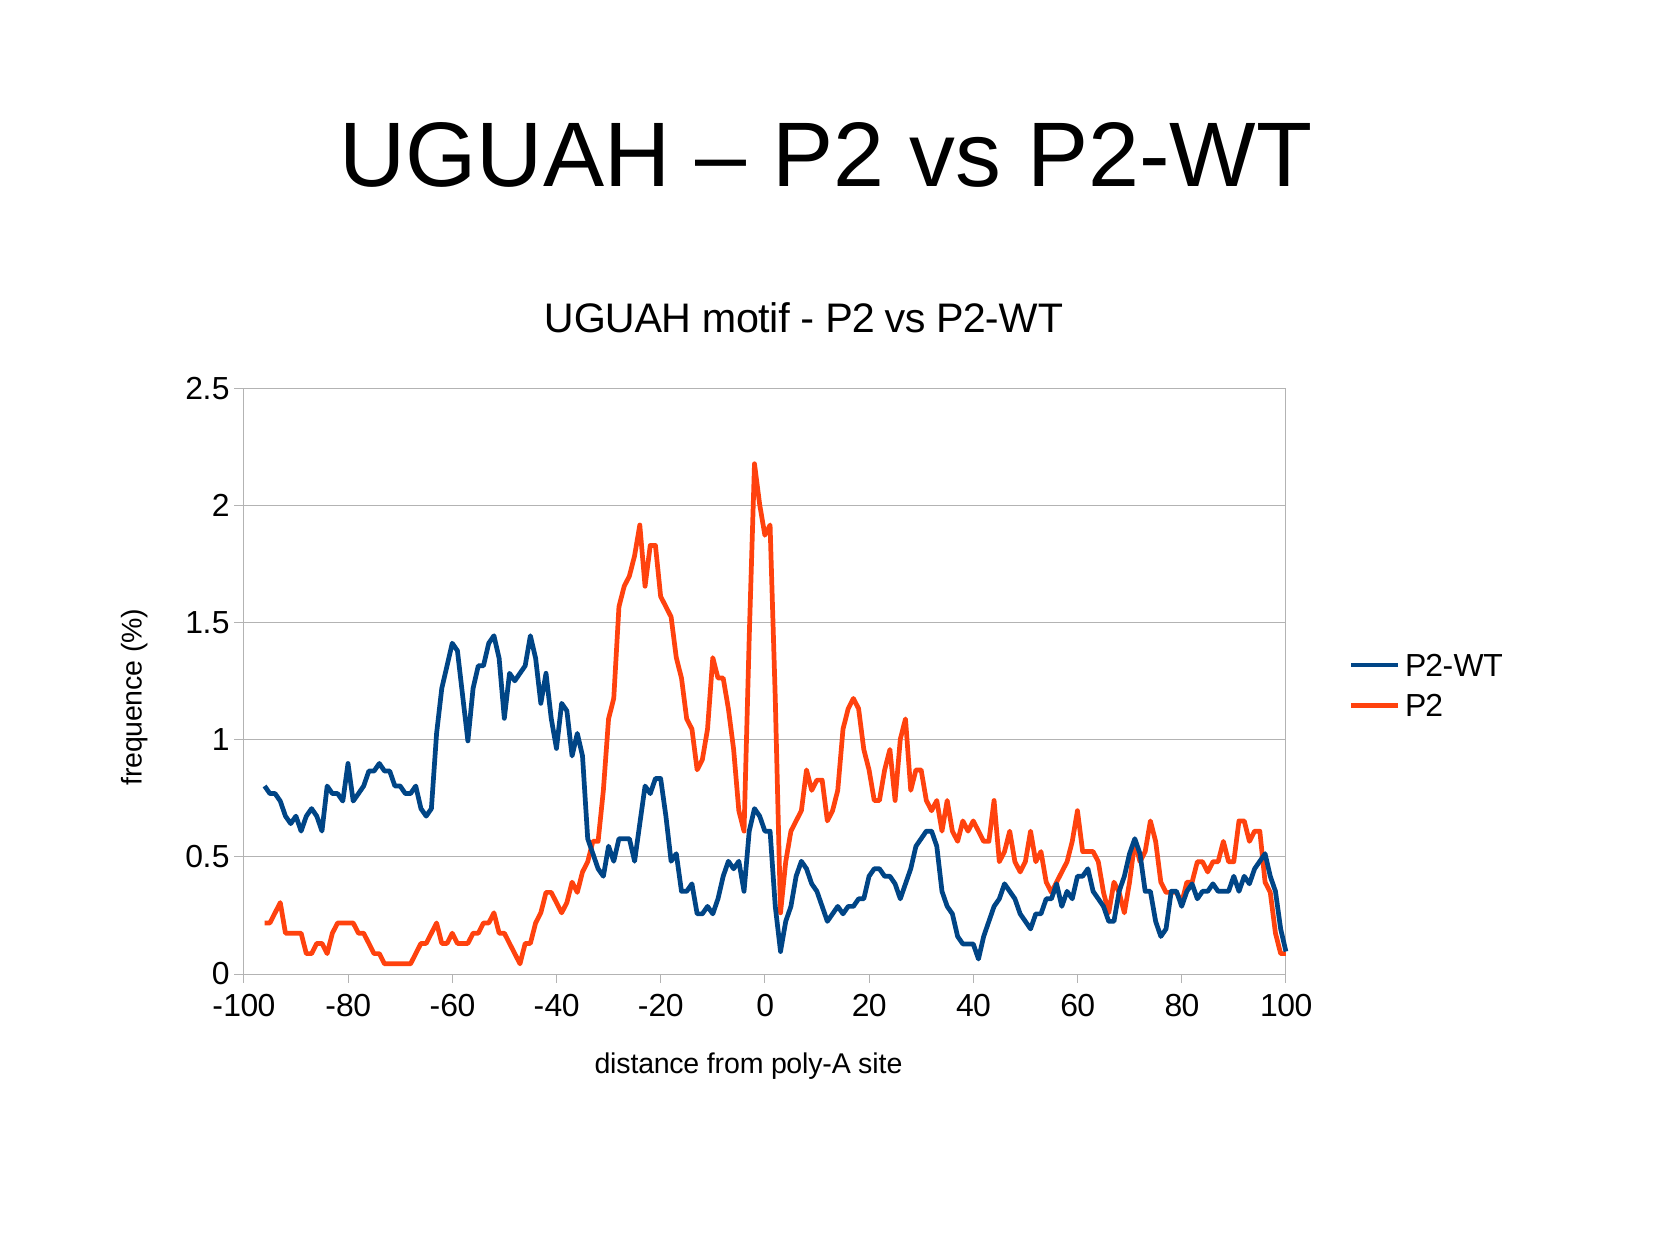

# UGUAH – P2 vs P2-WT
### Chart: UGUAH motif - P2 vs P2-WT
| Category | P2-WT | P2 |
|---|---|---|